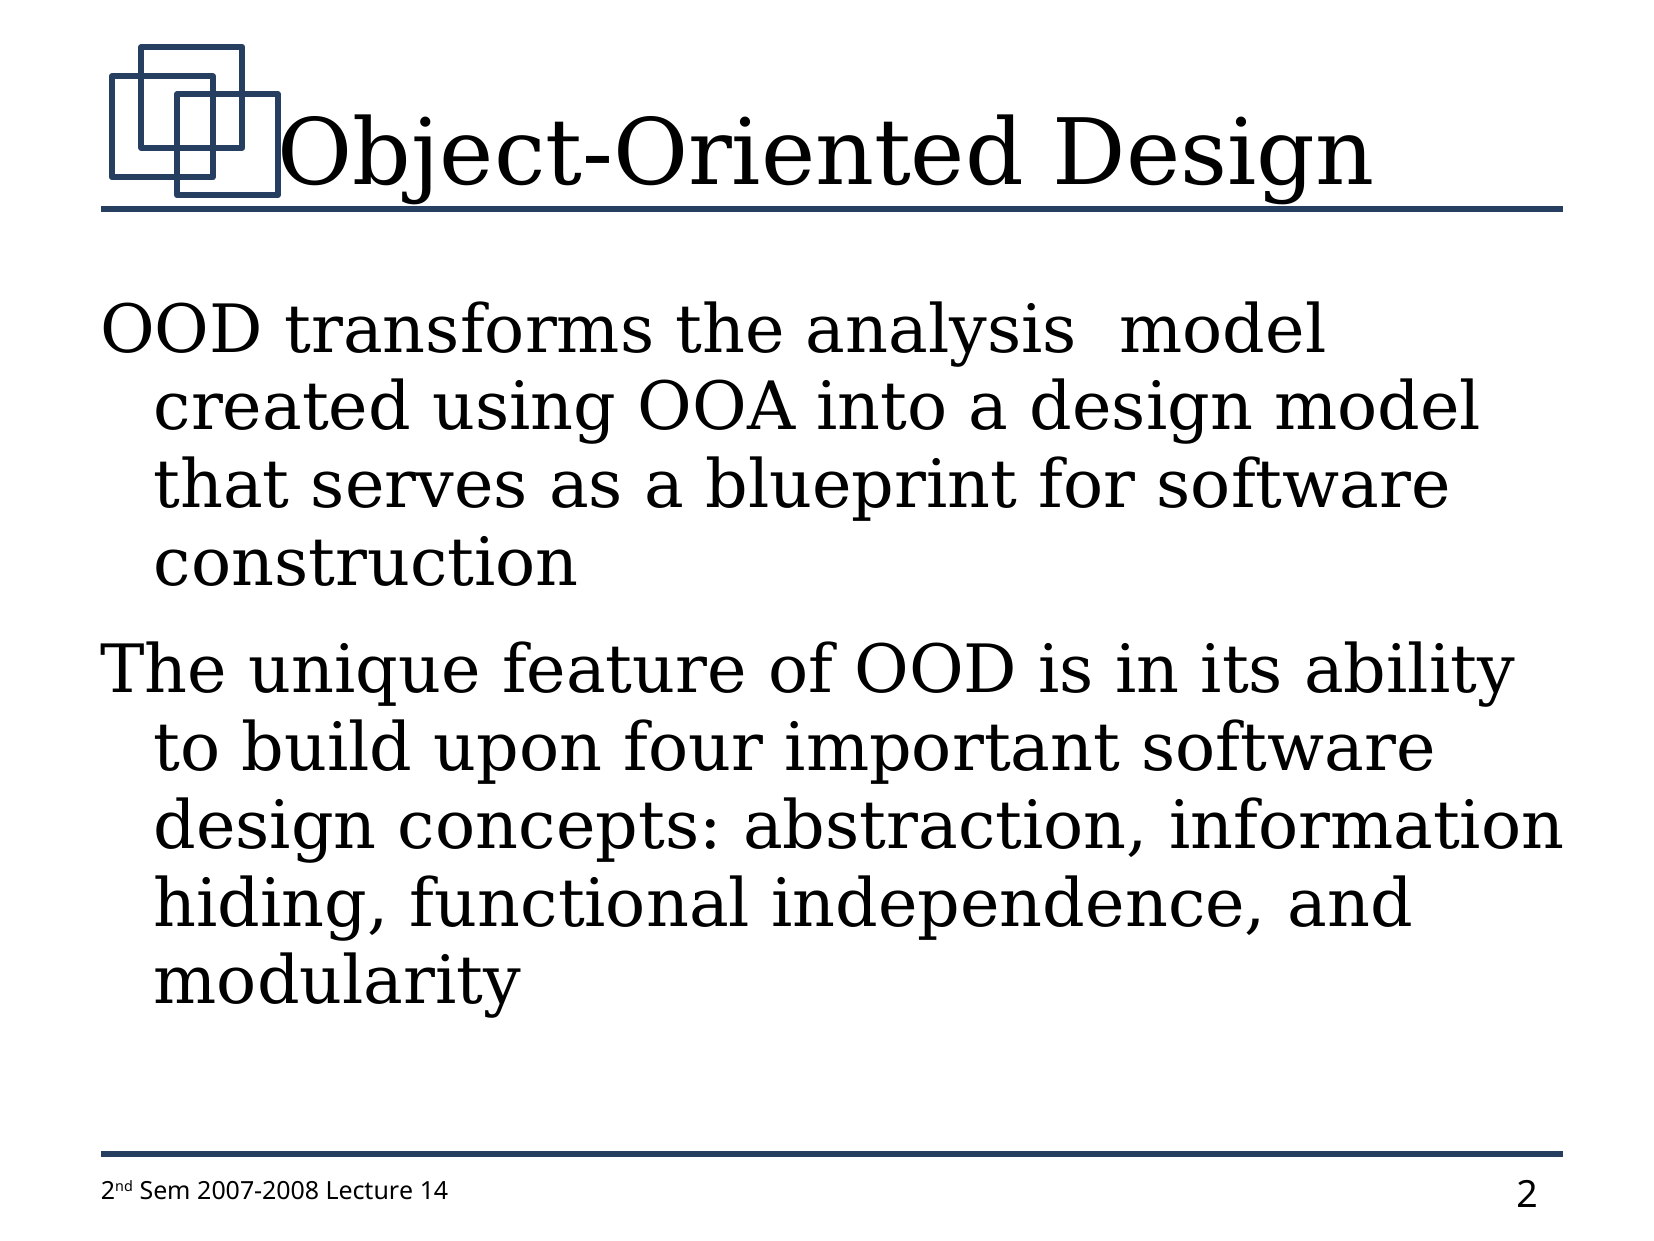

# Object-Oriented Design
OOD transforms the analysis model created using OOA into a design model that serves as a blueprint for software construction
The unique feature of OOD is in its ability to build upon four important software design concepts: abstraction, information hiding, functional independence, and modularity